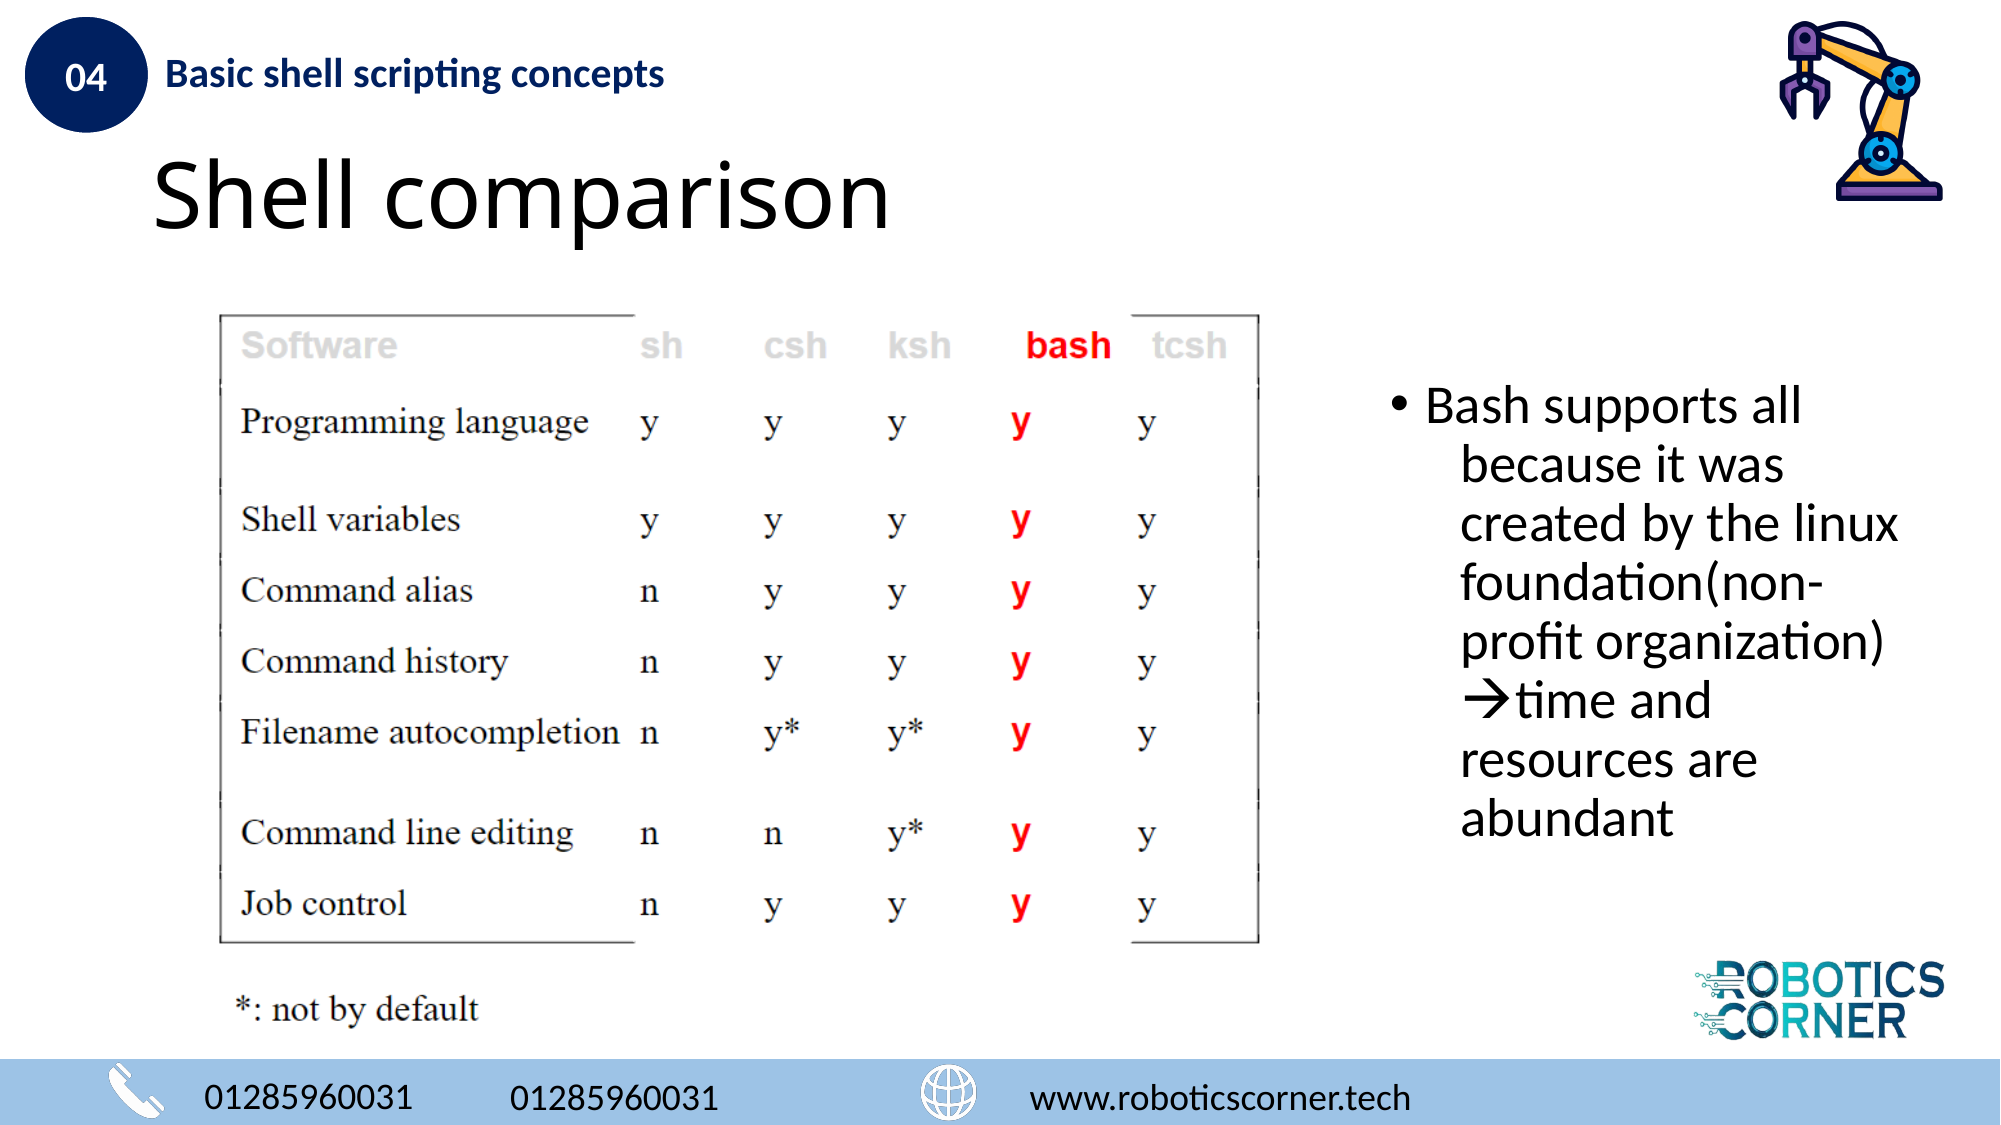

04
Basic shell scripting concepts
# Shell comparison
Bash supports all because it was created by the linux foundation(non-profit organization) time and resources are abundant
01285960031
01285960031
www.roboticscorner.tech